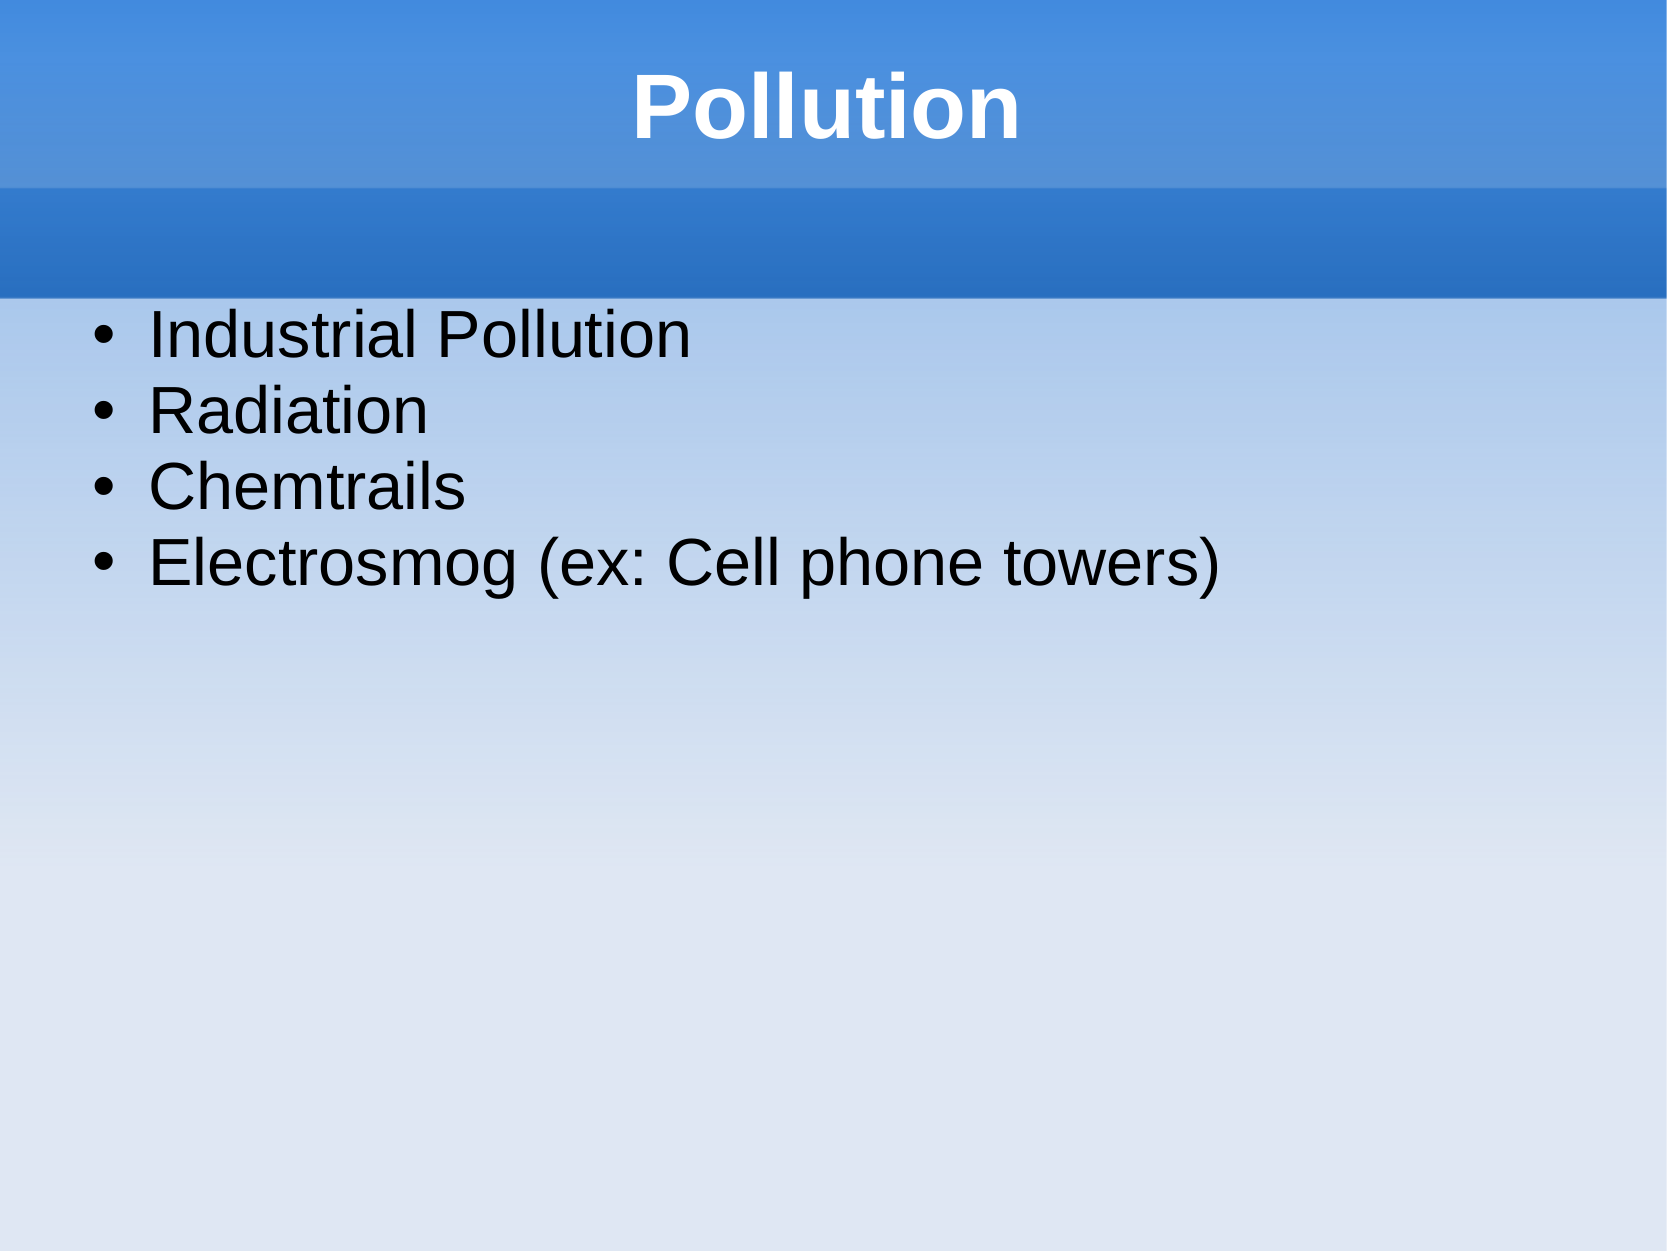

# Pollution
Industrial Pollution
Radiation
Chemtrails
Electrosmog (ex: Cell phone towers)